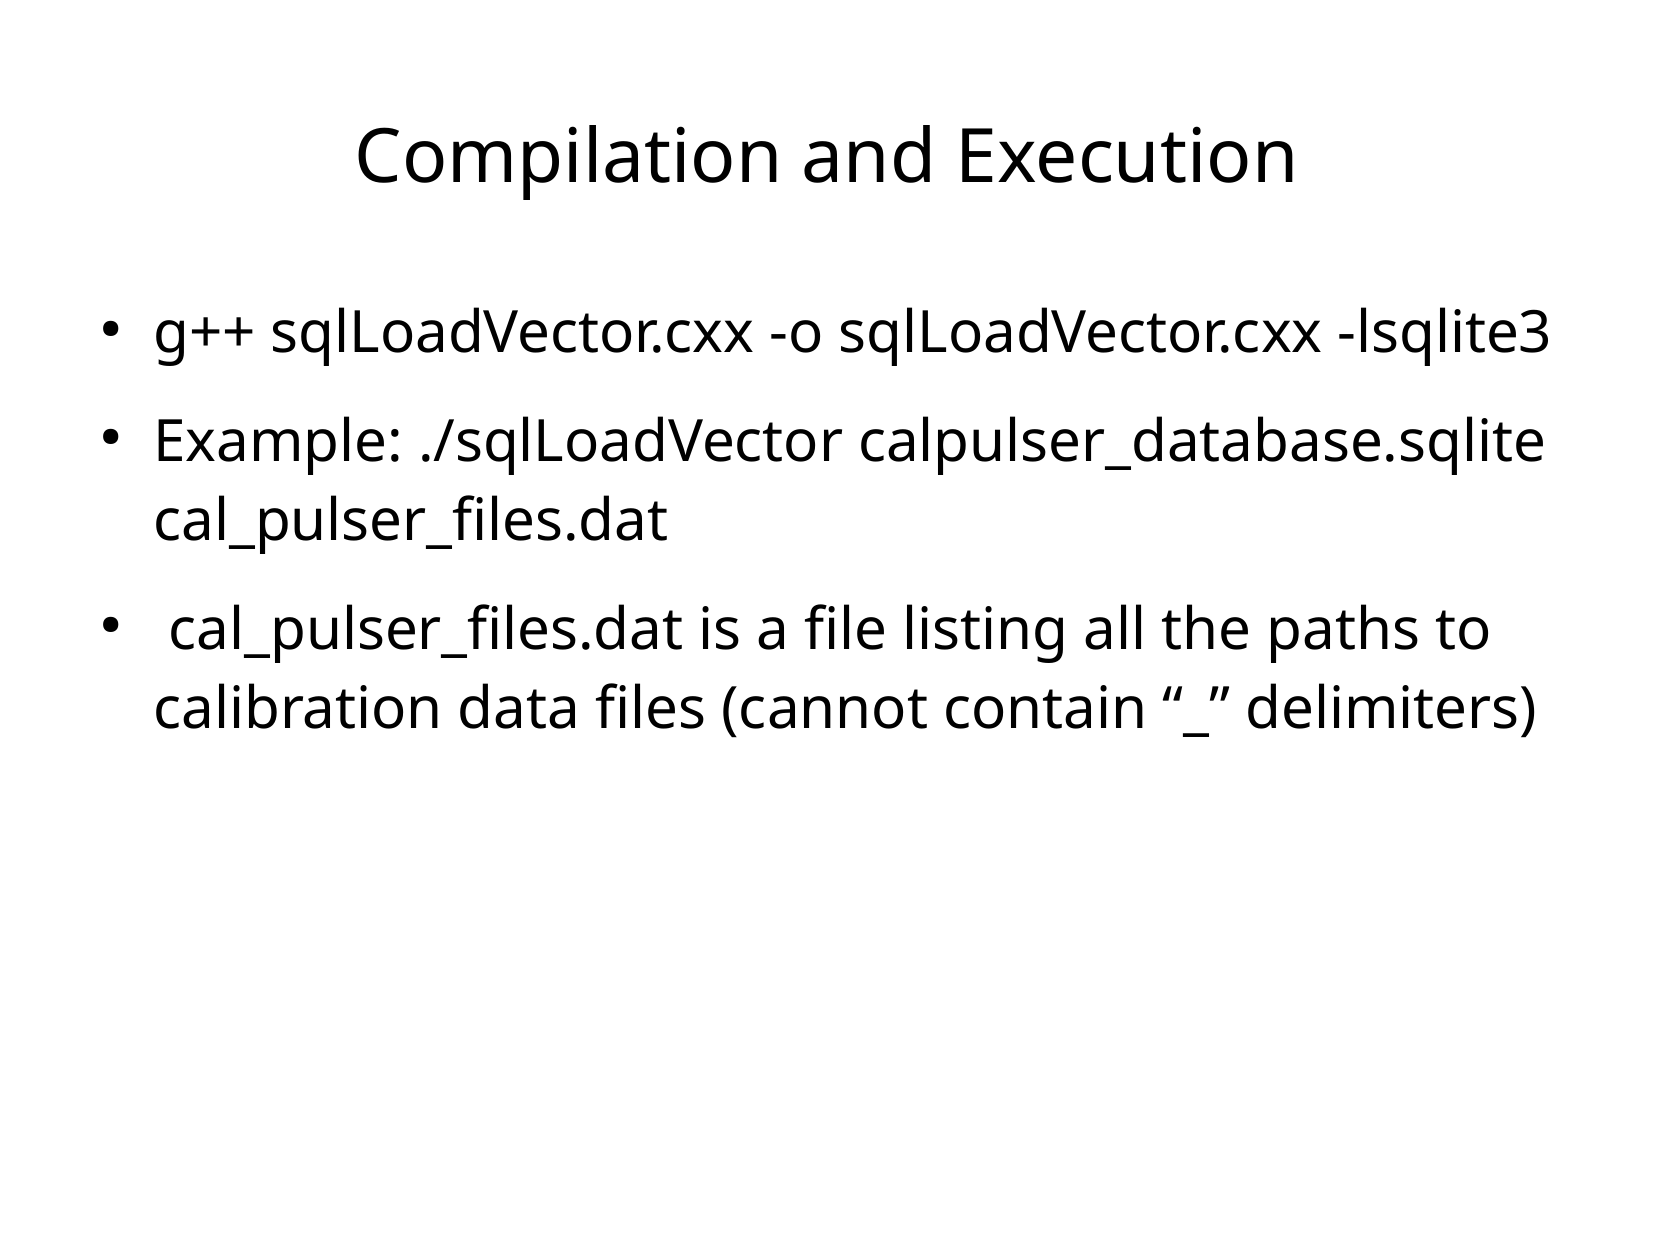

# Compilation and Execution
g++ sqlLoadVector.cxx -o sqlLoadVector.cxx -lsqlite3
Example: ./sqlLoadVector calpulser_database.sqlite cal_pulser_files.dat
 cal_pulser_files.dat is a file listing all the paths to calibration data files (cannot contain “_” delimiters)